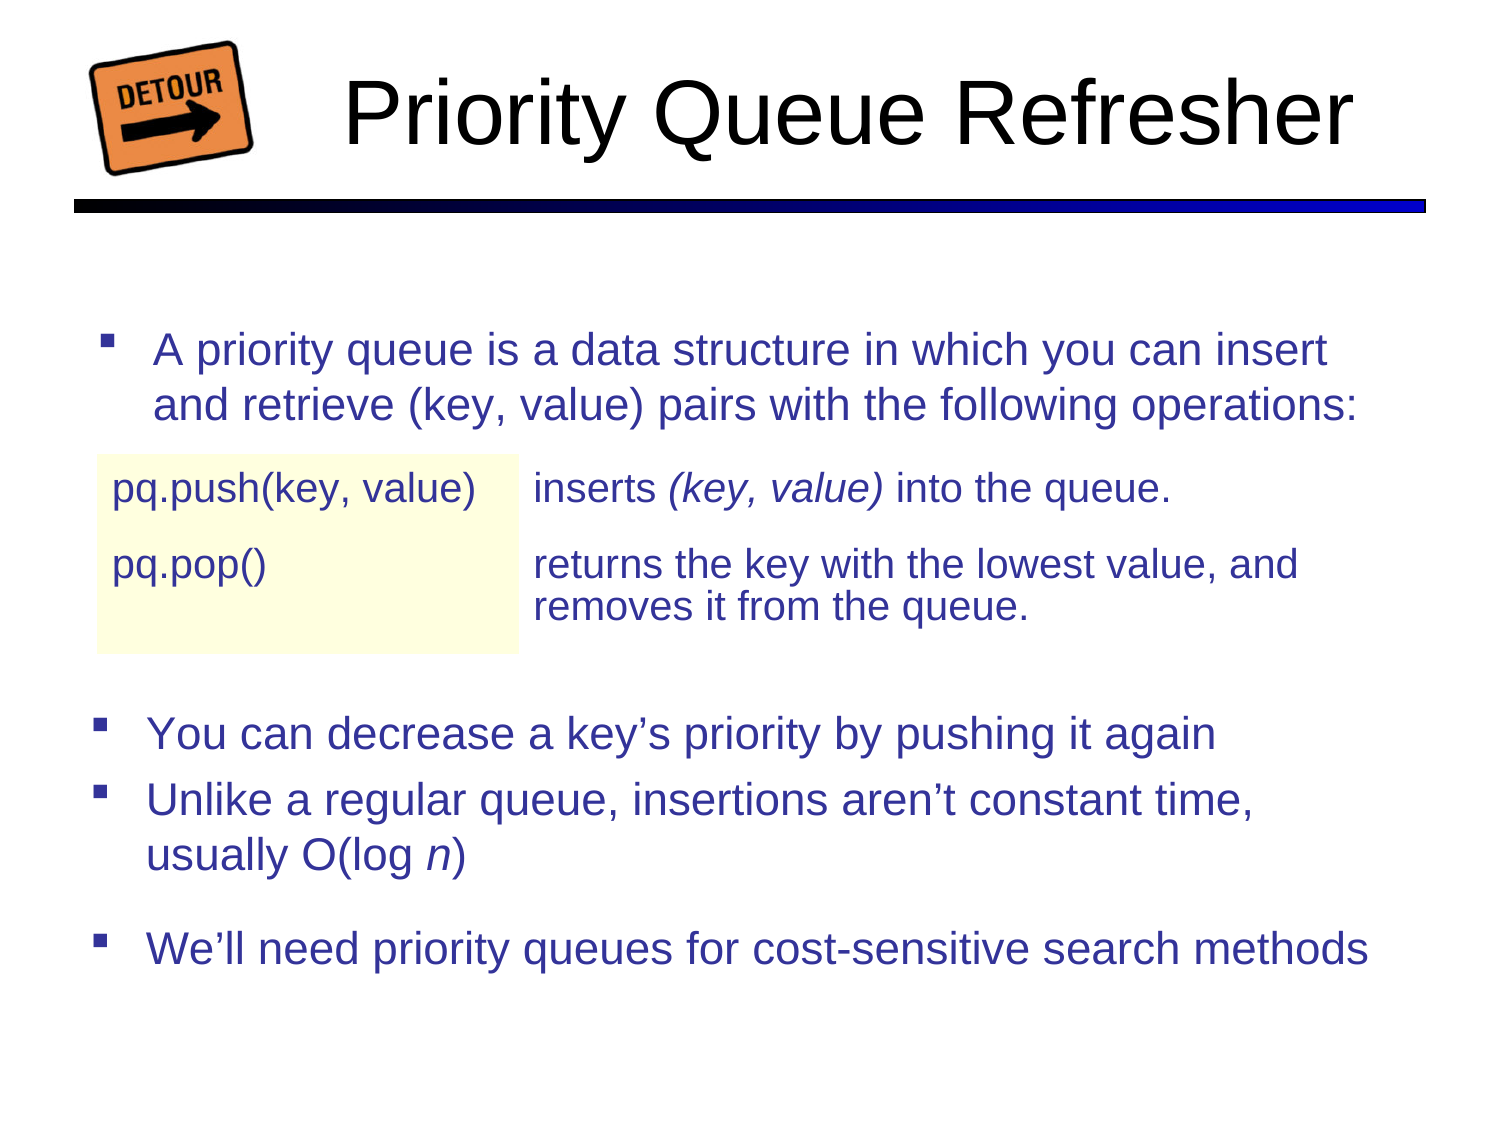

Priority Queue Refresher
A priority queue is a data structure in which you can insert and retrieve (key, value) pairs with the following operations:
| pq.push(key, value) | inserts (key, value) into the queue. |
| --- | --- |
| pq.pop() | returns the key with the lowest value, and removes it from the queue. |
You can decrease a key’s priority by pushing it again
Unlike a regular queue, insertions aren’t constant time, usually O(log n)
We’ll need priority queues for cost-sensitive search methods